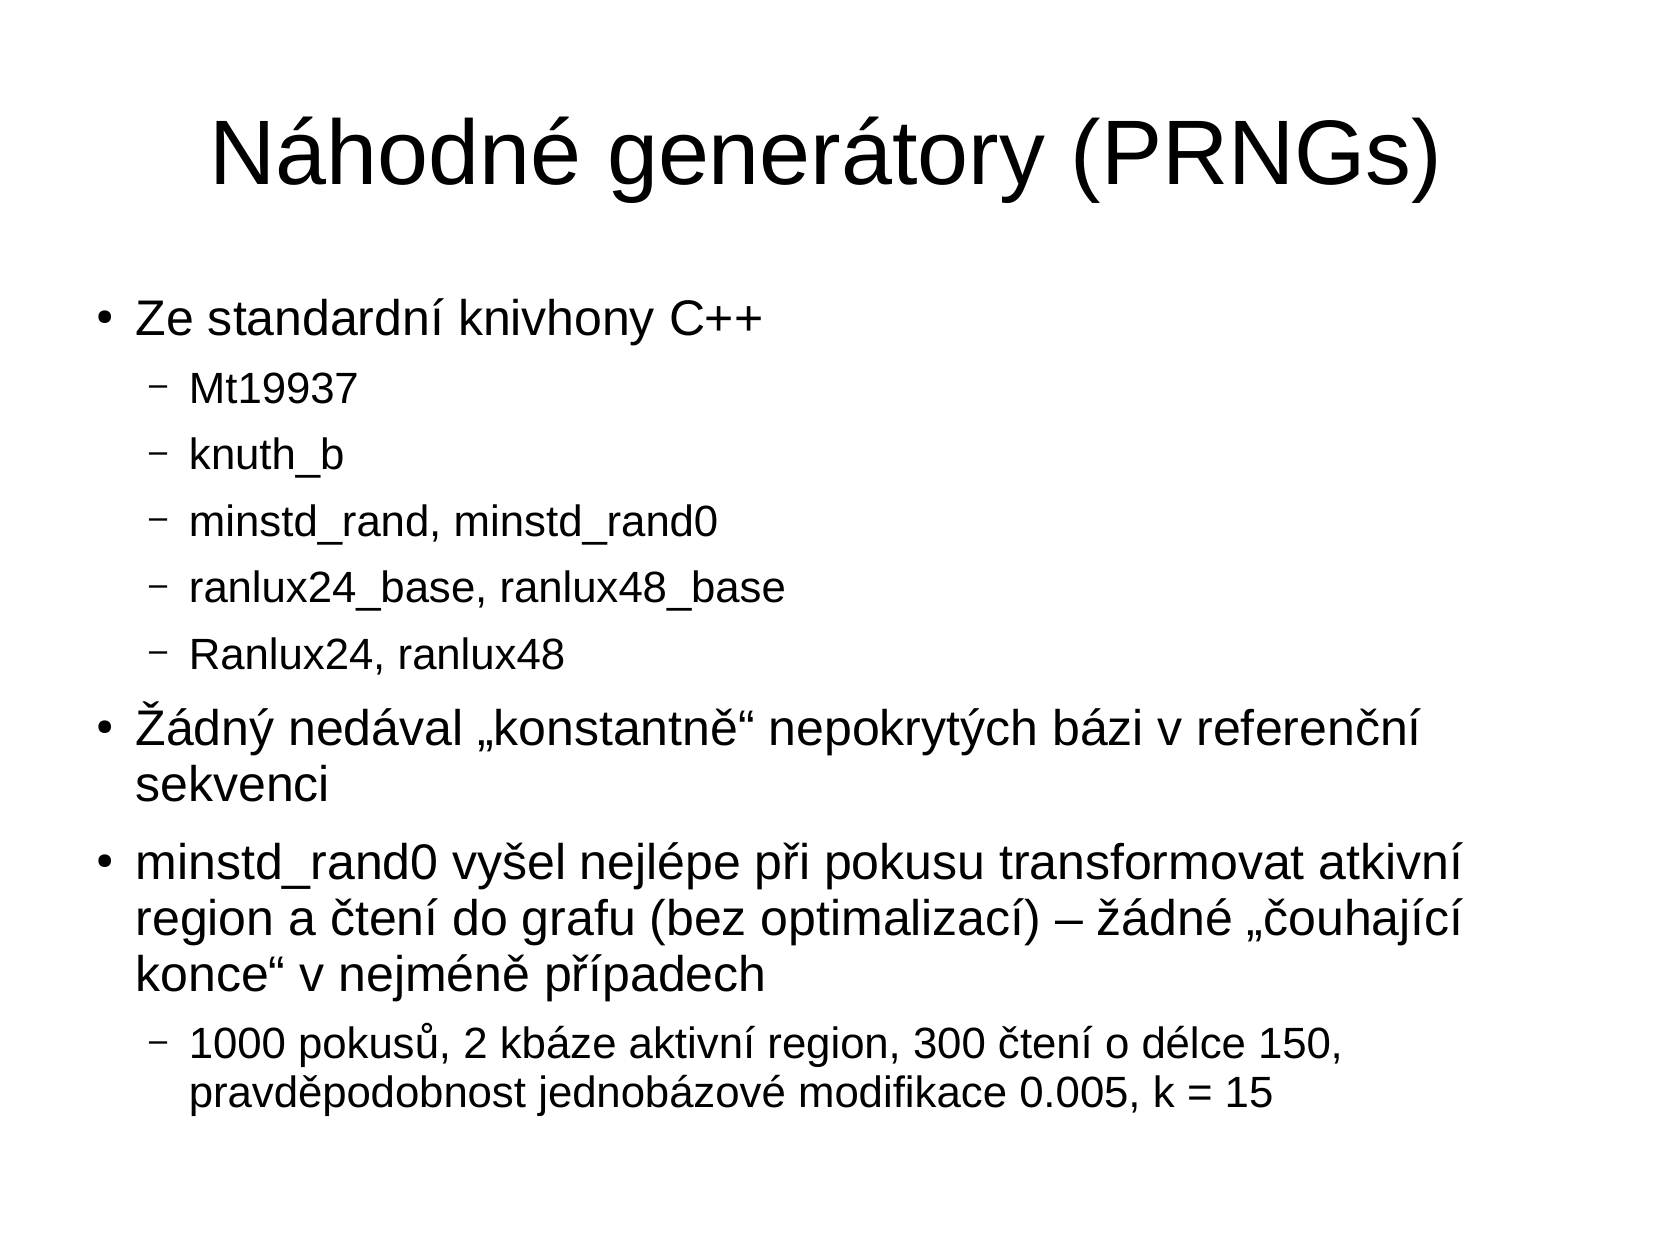

# Náhodné generátory (PRNGs)
Ze standardní knivhony C++
Mt19937
knuth_b
minstd_rand, minstd_rand0
ranlux24_base, ranlux48_base
Ranlux24, ranlux48
Žádný nedával „konstantně“ nepokrytých bázi v referenční sekvenci
minstd_rand0 vyšel nejlépe při pokusu transformovat atkivní region a čtení do grafu (bez optimalizací) – žádné „čouhající konce“ v nejméně případech
1000 pokusů, 2 kbáze aktivní region, 300 čtení o délce 150, pravděpodobnost jednobázové modifikace 0.005, k = 15